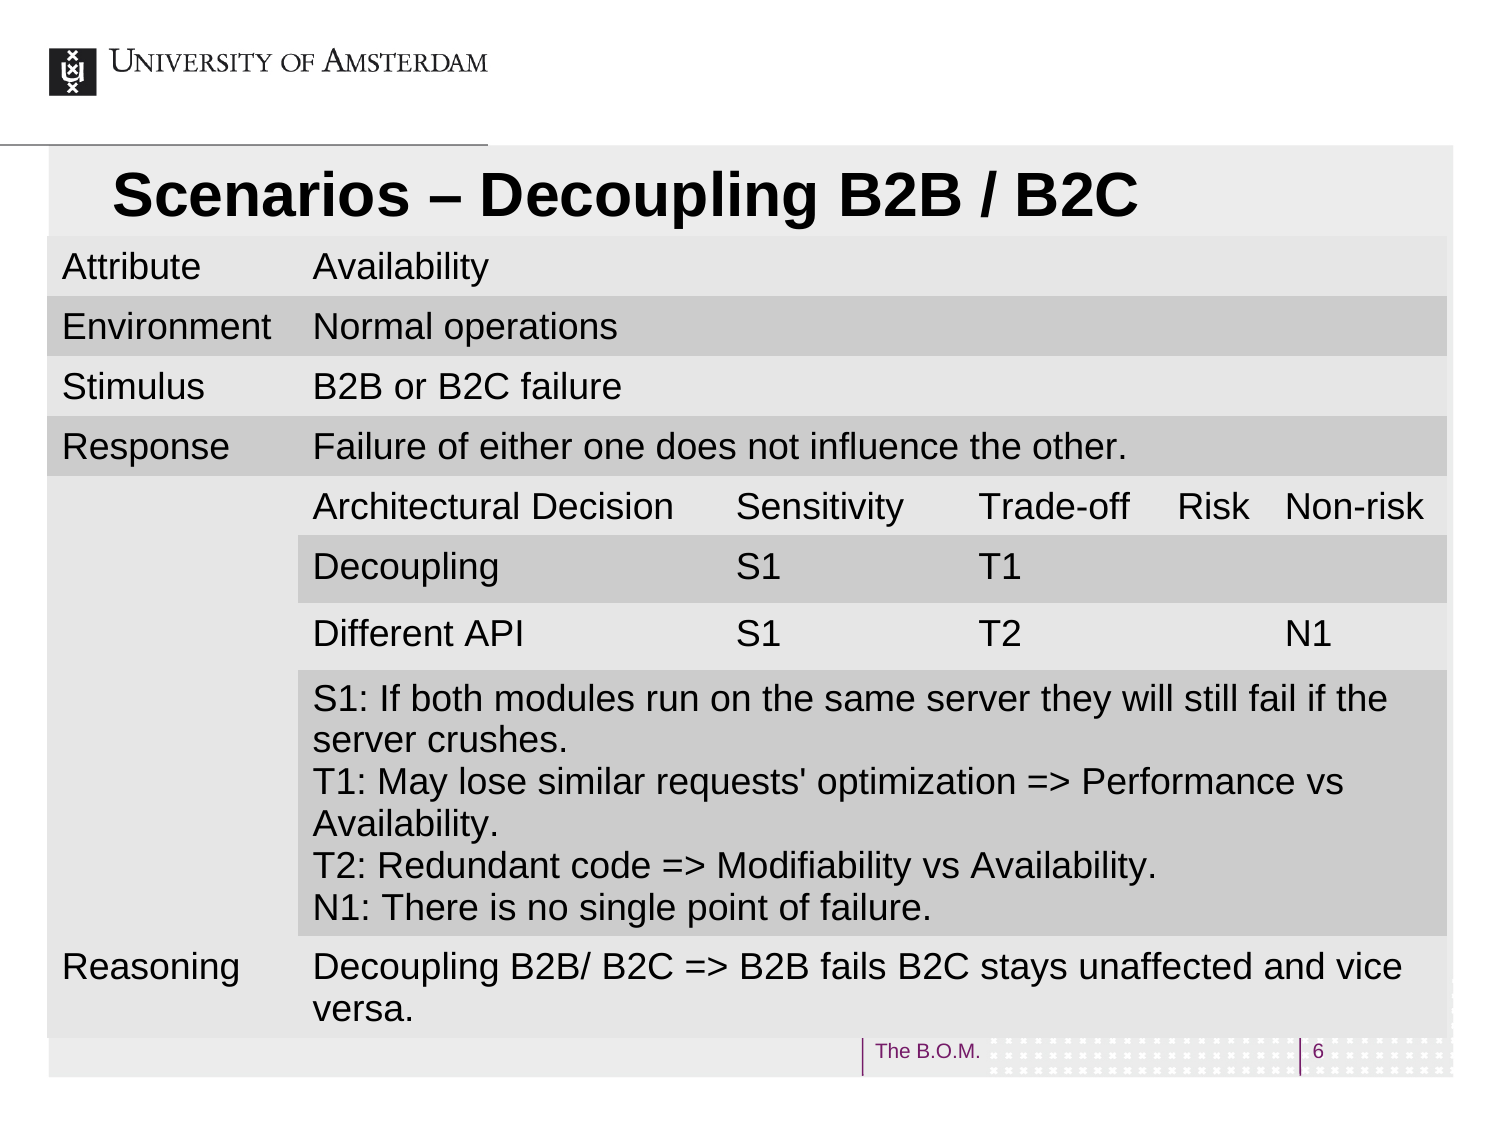

Scenarios – Decoupling B2B / B2C
| Attribute | Availability | | | | |
| --- | --- | --- | --- | --- | --- |
| Environment | Normal operations | | | | |
| Stimulus | B2B or B2C failure | | | | |
| Response | Failure of either one does not influence the other. | | | | |
| | Architectural Decision | Sensitivity | Trade-off | Risk | Non-risk |
| | Decoupling | S1 | T1 | | |
| | Different API | S1 | T2 | | N1 |
| | S1: If both modules run on the same server they will still fail if the server crushes. T1: May lose similar requests' optimization => Performance vs Availability. T2: Redundant code => Modifiability vs Availability. N1: There is no single point of failure. | | | | |
| Reasoning | Decoupling B2B/ B2C => B2B fails B2C stays unaffected and vice versa. | | | | |
The B.O.M.